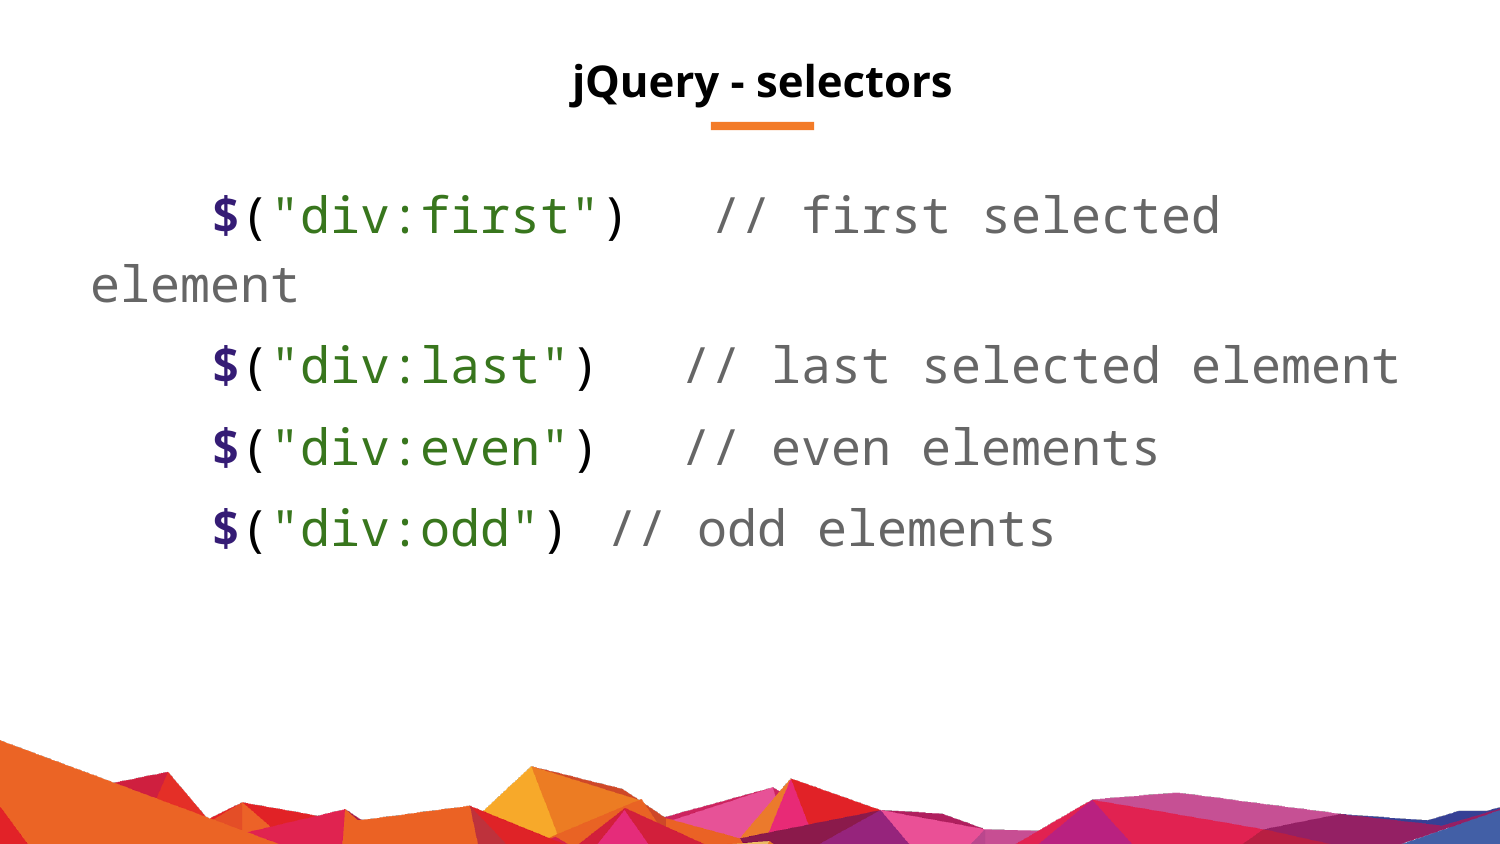

# jQuery - selectors
 $("div:first") 	 // first selected element
 $("div:last") 	// last selected element
 $("div:even") 	// even elements
 $("div:odd") 	// odd elements